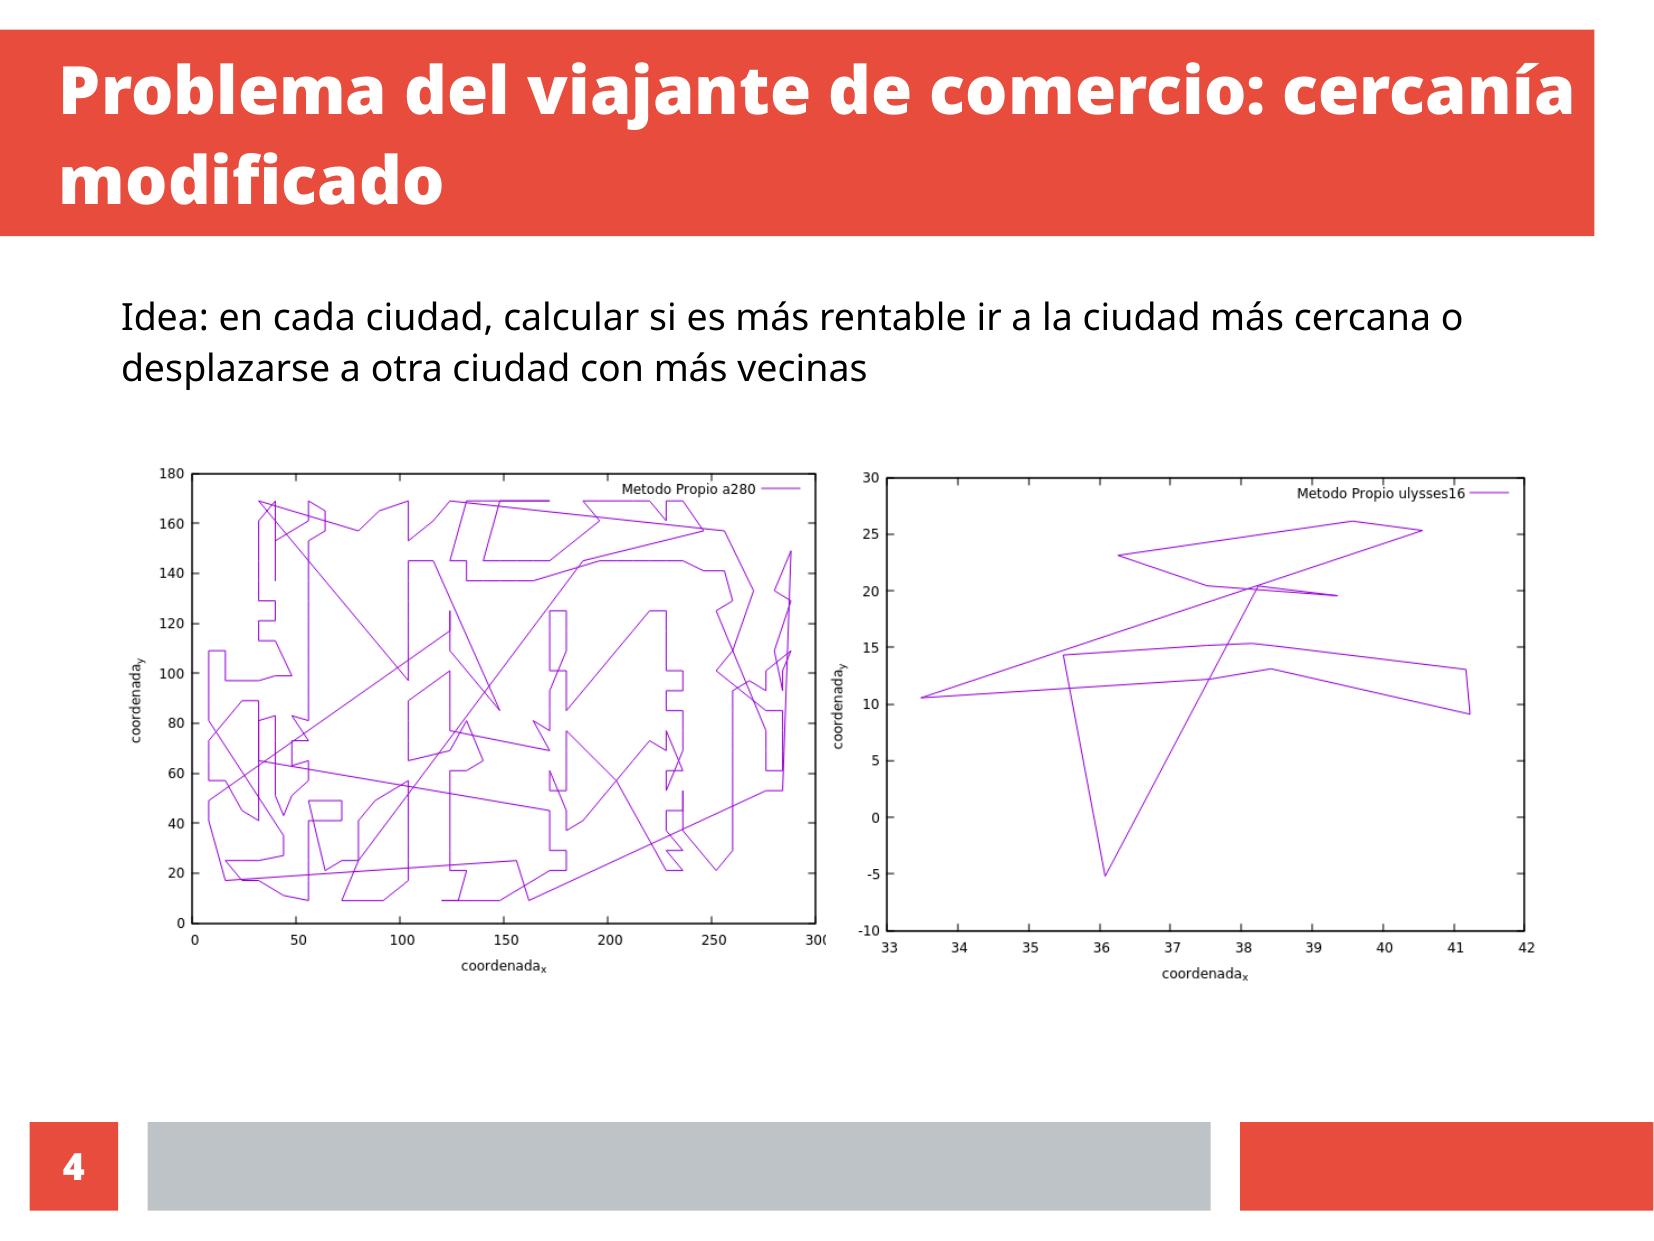

# Problema del viajante de comercio: cercanía modificado
Idea: en cada ciudad, calcular si es más rentable ir a la ciudad más cercana o desplazarse a otra ciudad con más vecinas
4